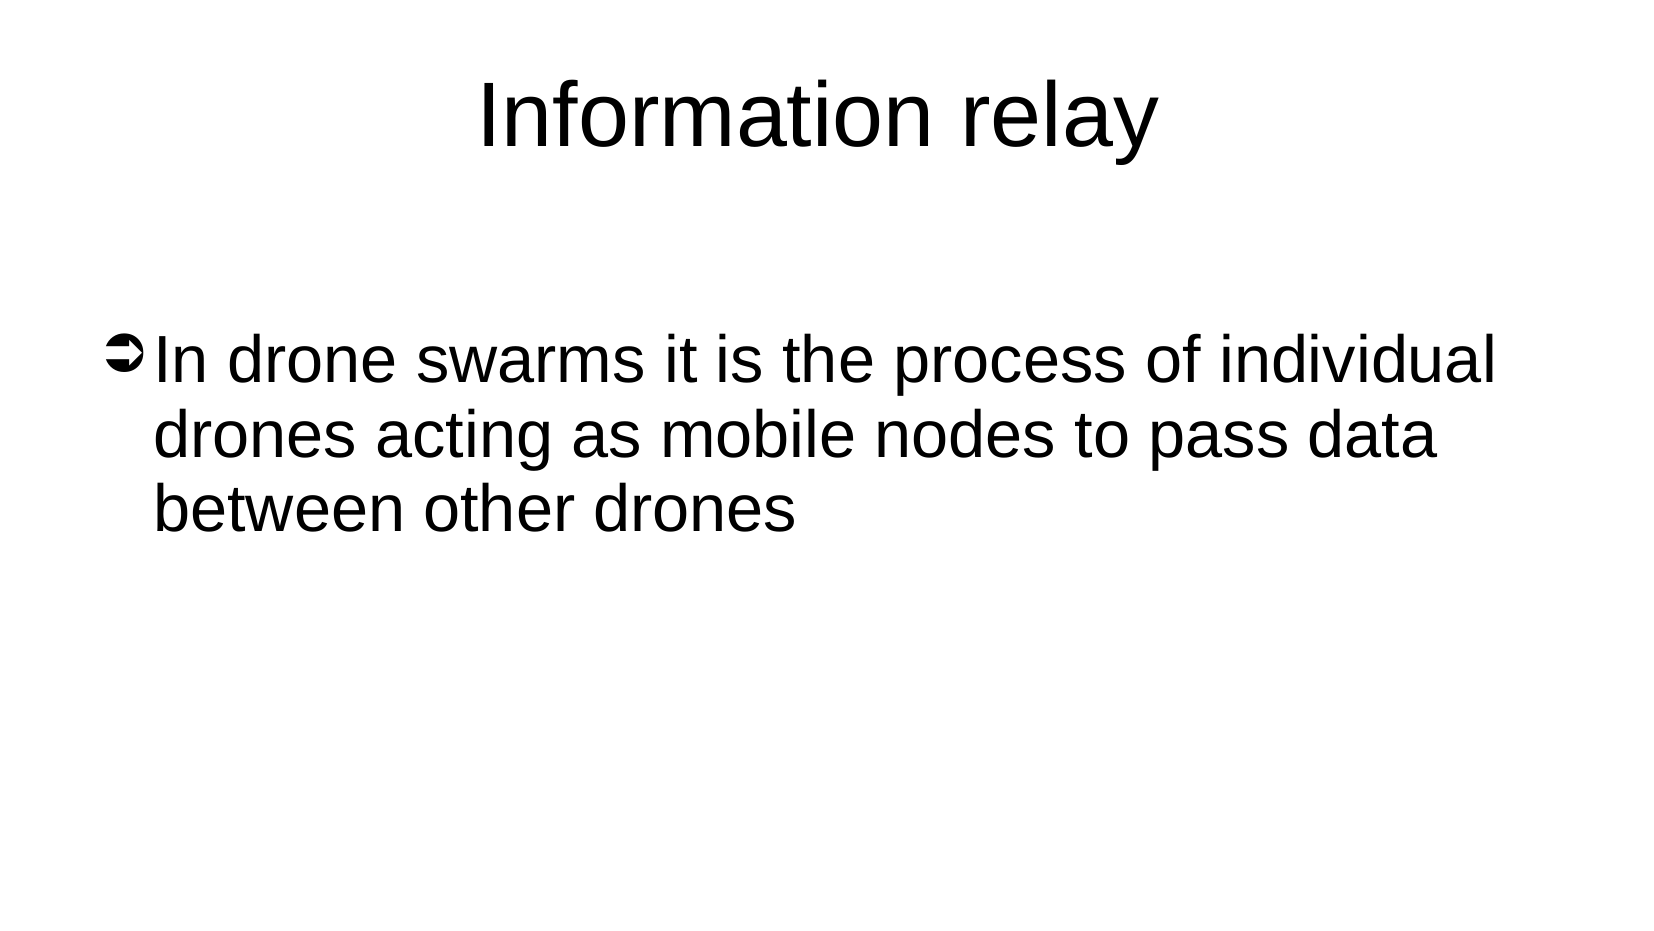

# Information relay
In drone swarms it is the process of individual drones acting as mobile nodes to pass data between other drones